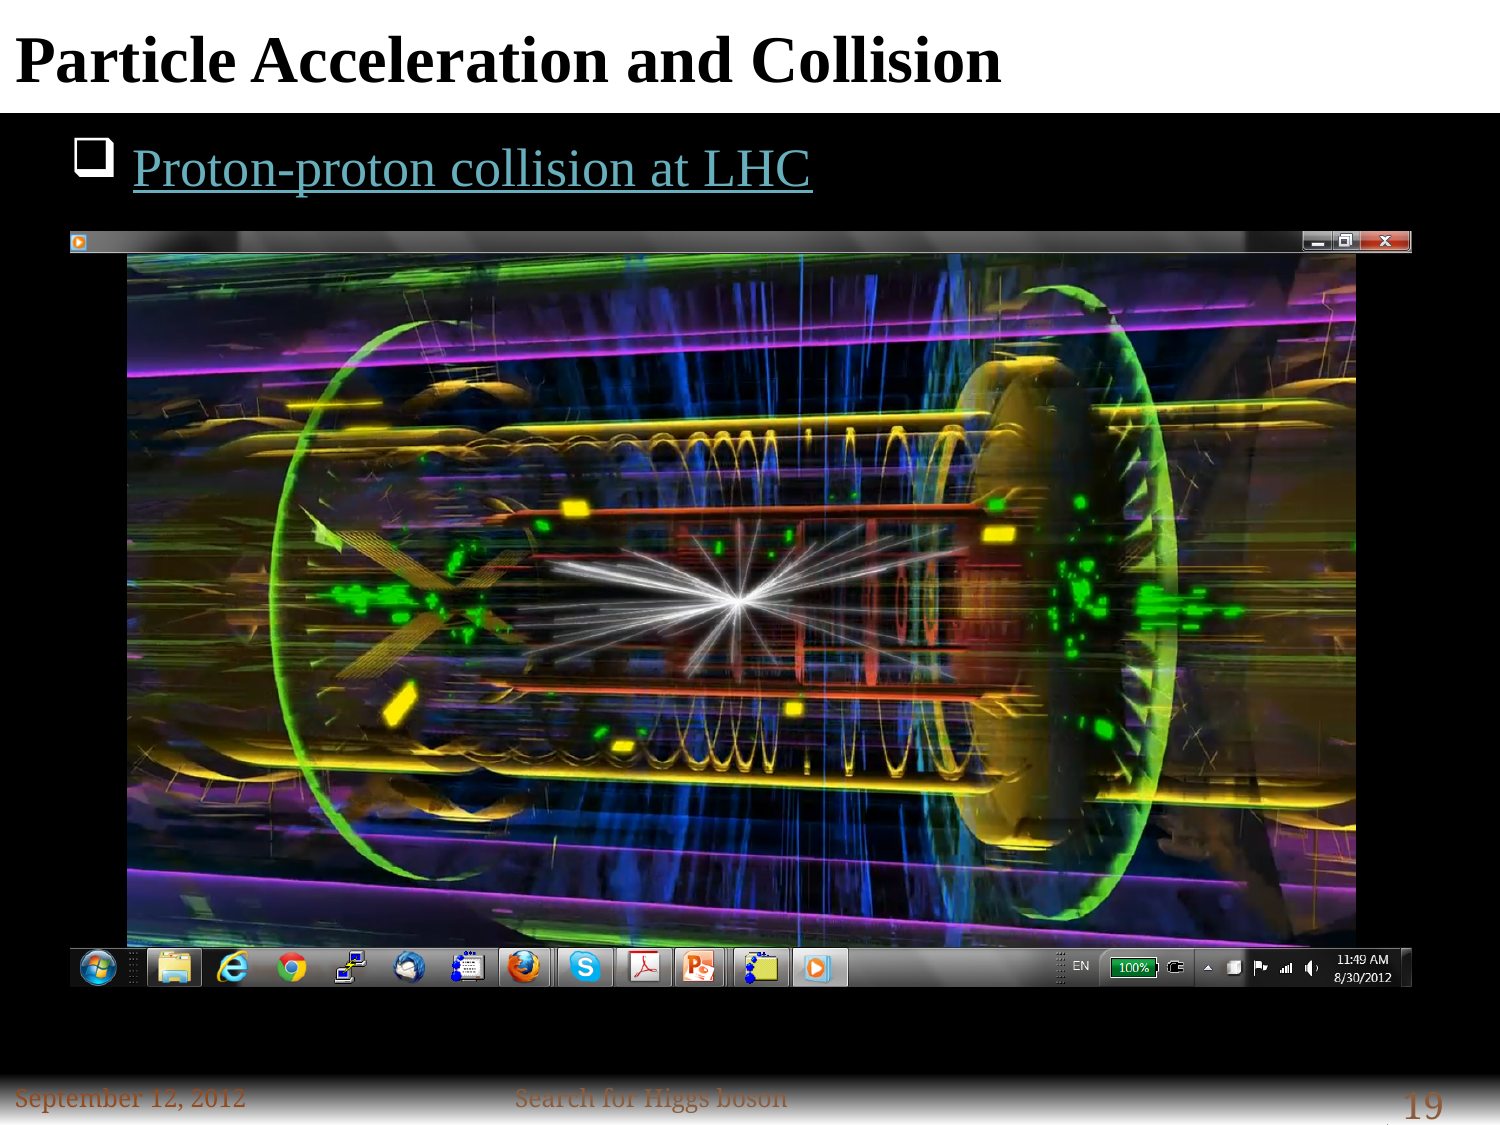

# Particle Acceleration and Collision
 Proton-proton collision at LHC
September 12, 2012
Search for Higgs boson